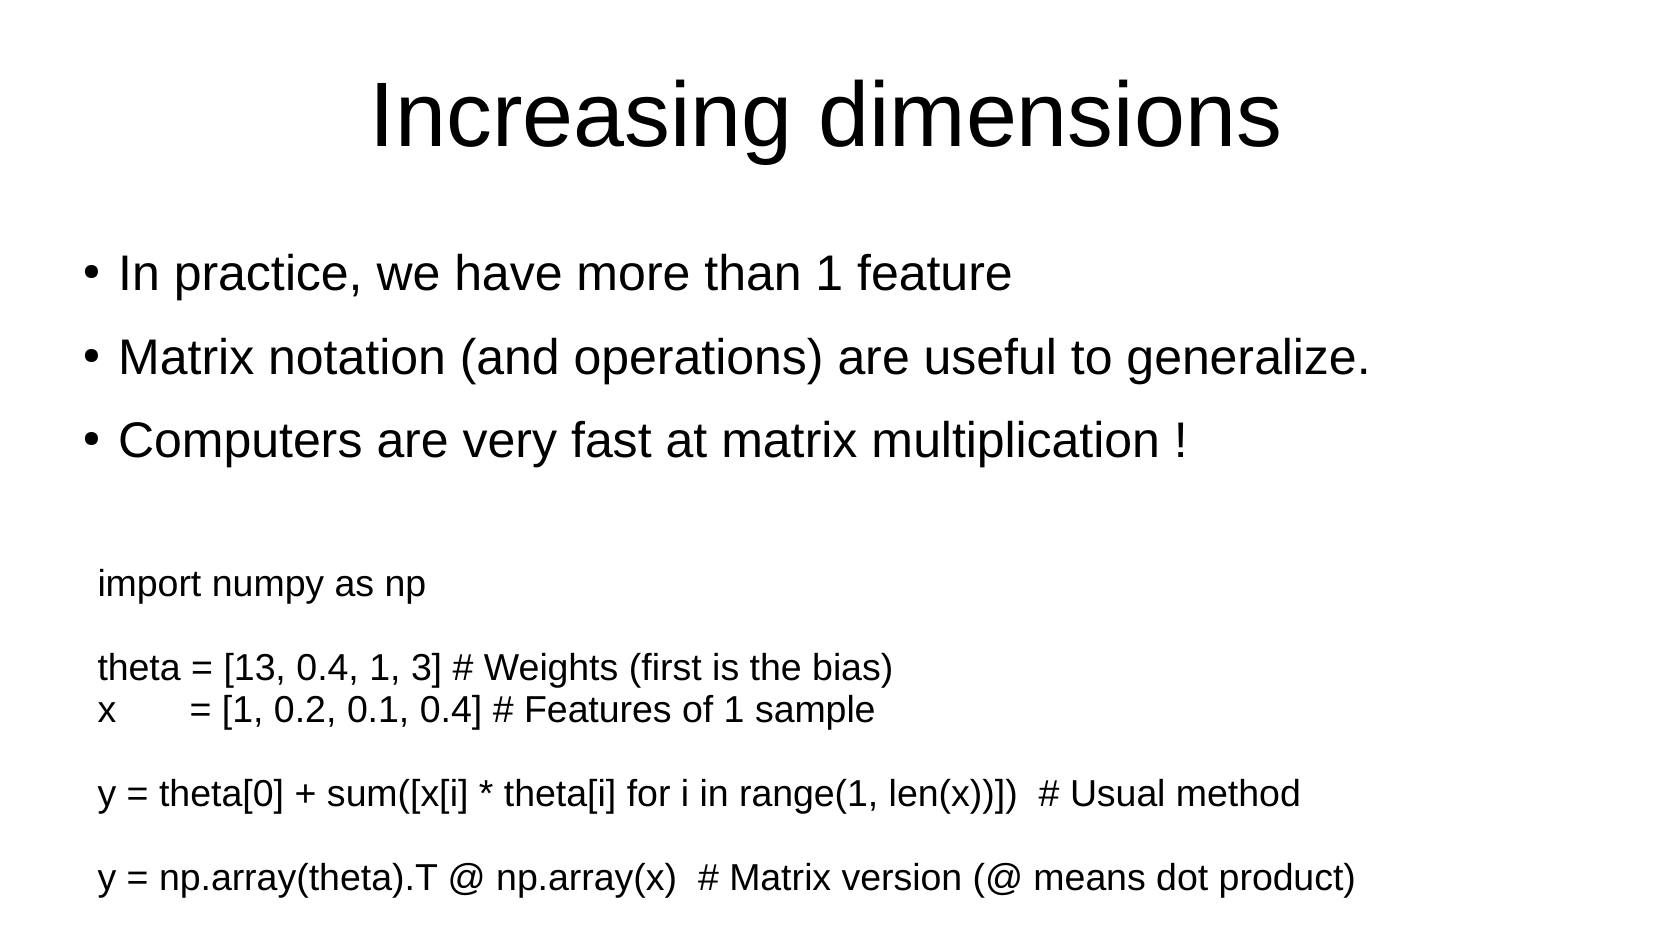

# Increasing dimensions
In practice, we have more than 1 feature
Matrix notation (and operations) are useful to generalize.
Computers are very fast at matrix multiplication !
import numpy as np
theta = [13, 0.4, 1, 3] # Weights (first is the bias)
x = [1, 0.2, 0.1, 0.4] # Features of 1 sample
y = theta[0] + sum([x[i] * theta[i] for i in range(1, len(x))]) # Usual method
y = np.array(theta).T @ np.array(x) # Matrix version (@ means dot product)